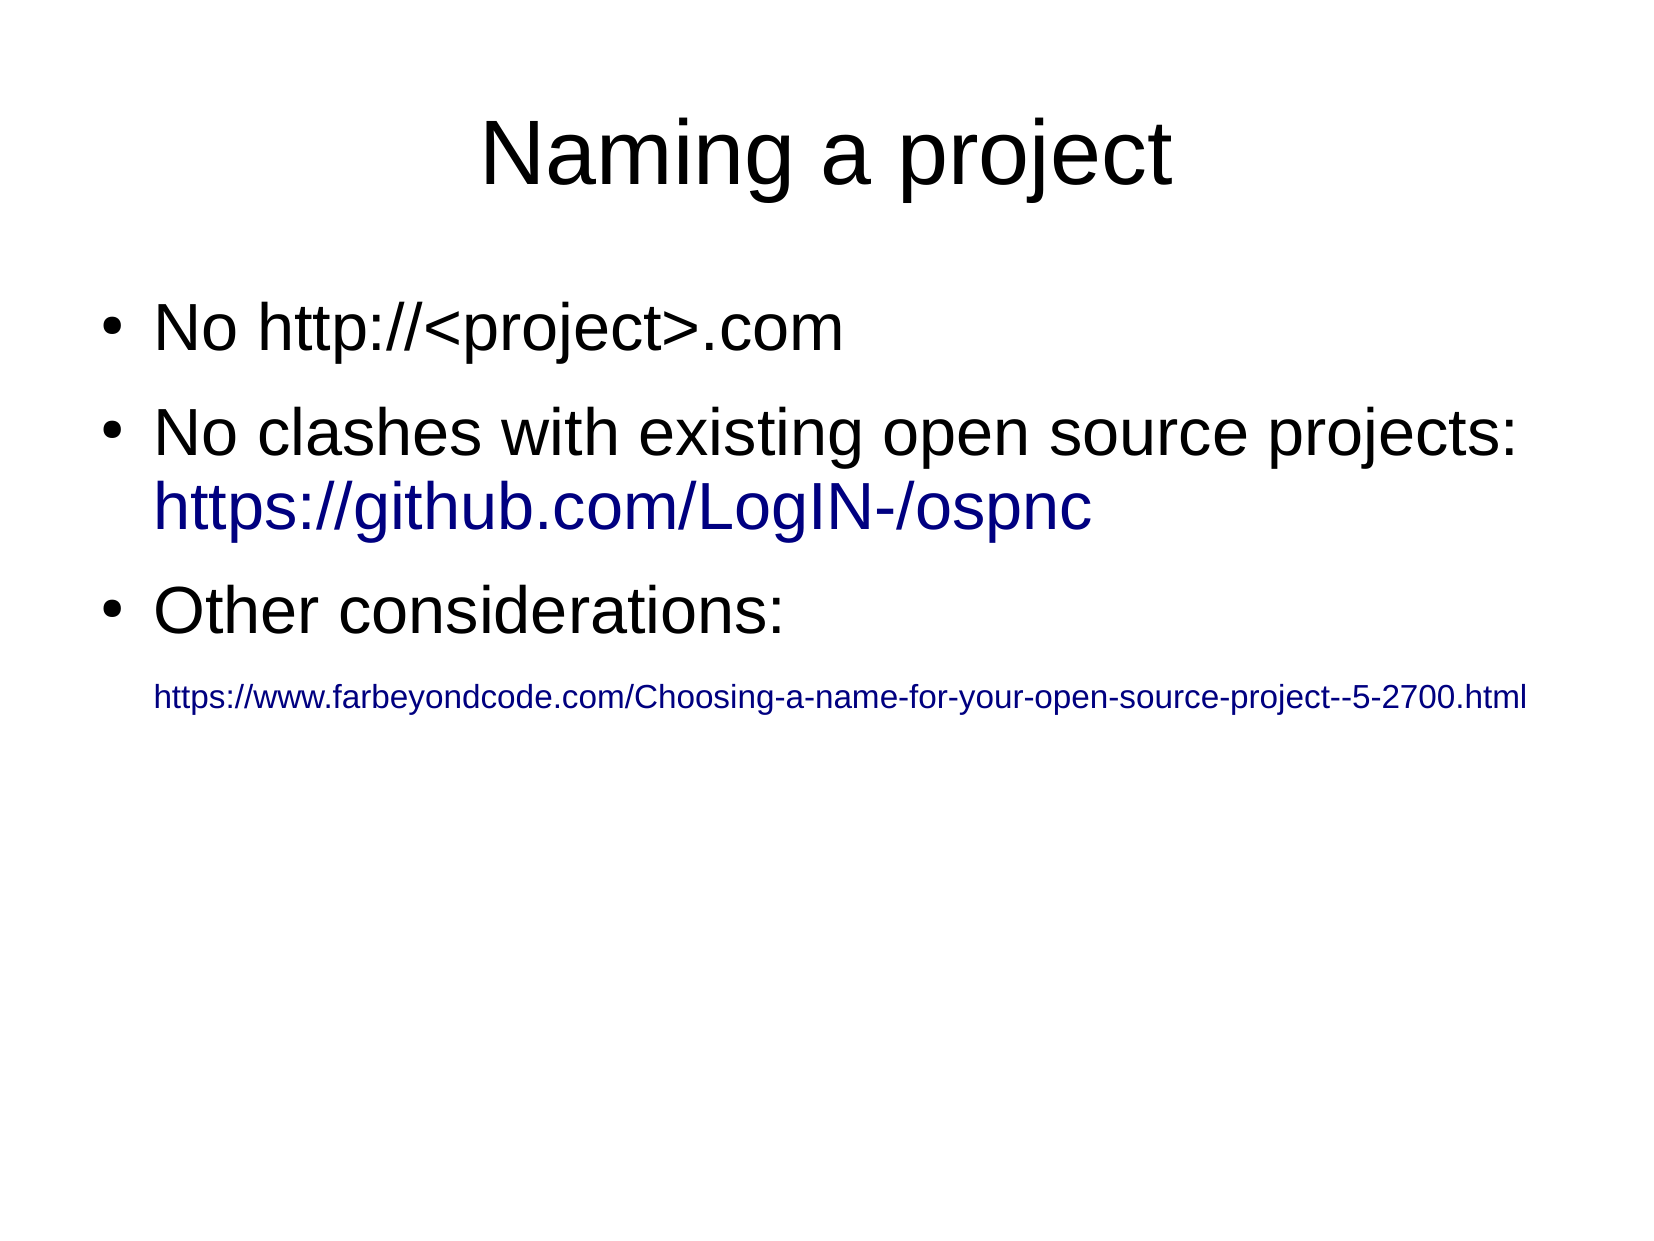

# Naming a project
No http://<project>.com
No clashes with existing open source projects:
https://github.com/LogIN-/ospnc
Other considerations:
https://www.farbeyondcode.com/Choosing-a-name-for-your-open-source-project--5-2700.html